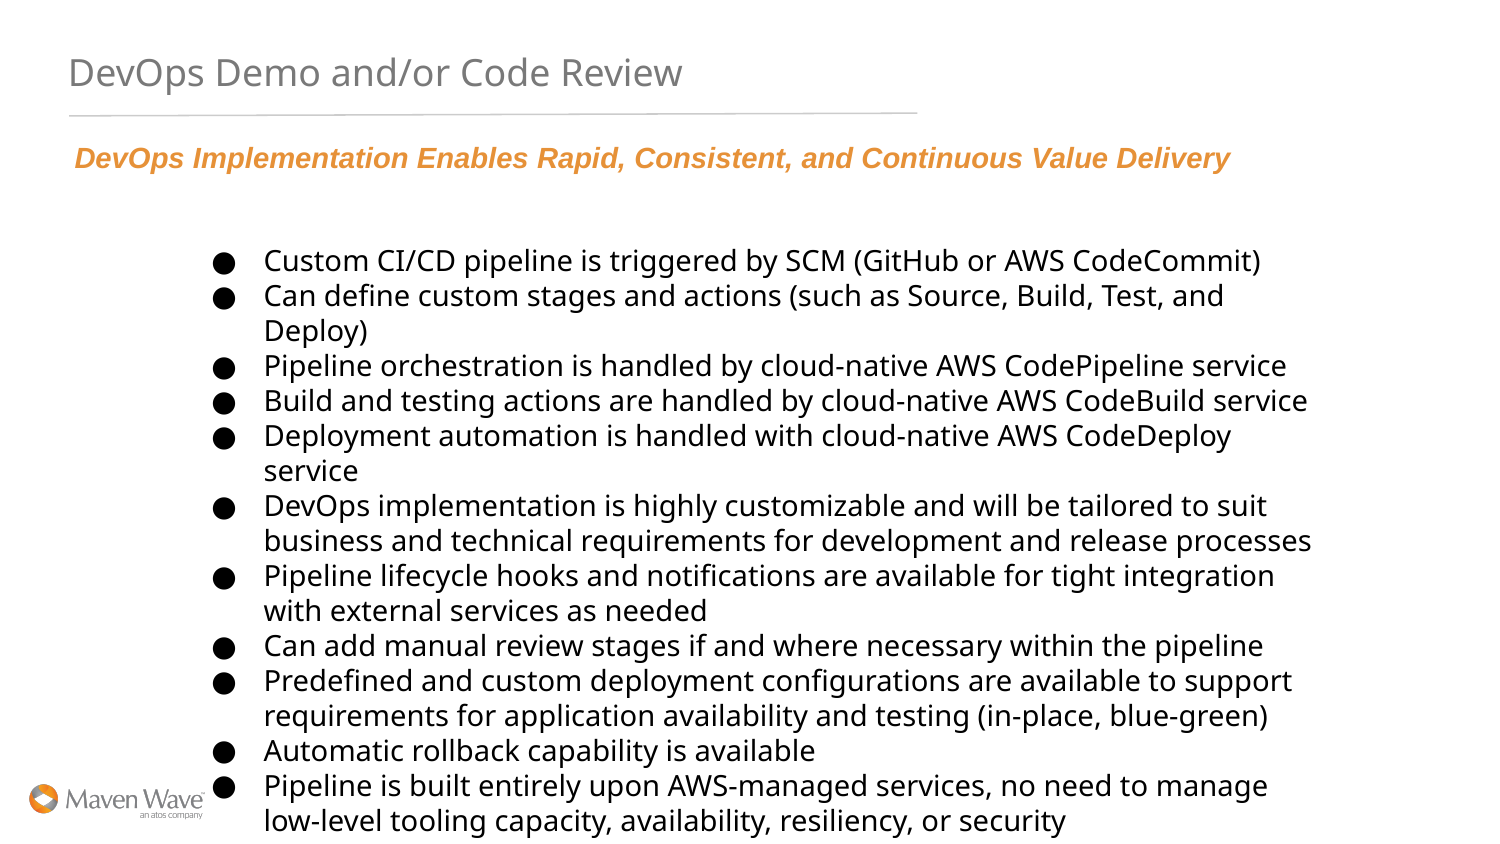

DevOps Demo and/or Code Review
DevOps Implementation Enables Rapid, Consistent, and Continuous Value Delivery
Custom CI/CD pipeline is triggered by SCM (GitHub or AWS CodeCommit)
Can define custom stages and actions (such as Source, Build, Test, and Deploy)
Pipeline orchestration is handled by cloud-native AWS CodePipeline service
Build and testing actions are handled by cloud-native AWS CodeBuild service
Deployment automation is handled with cloud-native AWS CodeDeploy service
DevOps implementation is highly customizable and will be tailored to suit business and technical requirements for development and release processes
Pipeline lifecycle hooks and notifications are available for tight integration with external services as needed
Can add manual review stages if and where necessary within the pipeline
Predefined and custom deployment configurations are available to support requirements for application availability and testing (in-place, blue-green)
Automatic rollback capability is available
Pipeline is built entirely upon AWS-managed services, no need to manage low-level tooling capacity, availability, resiliency, or security